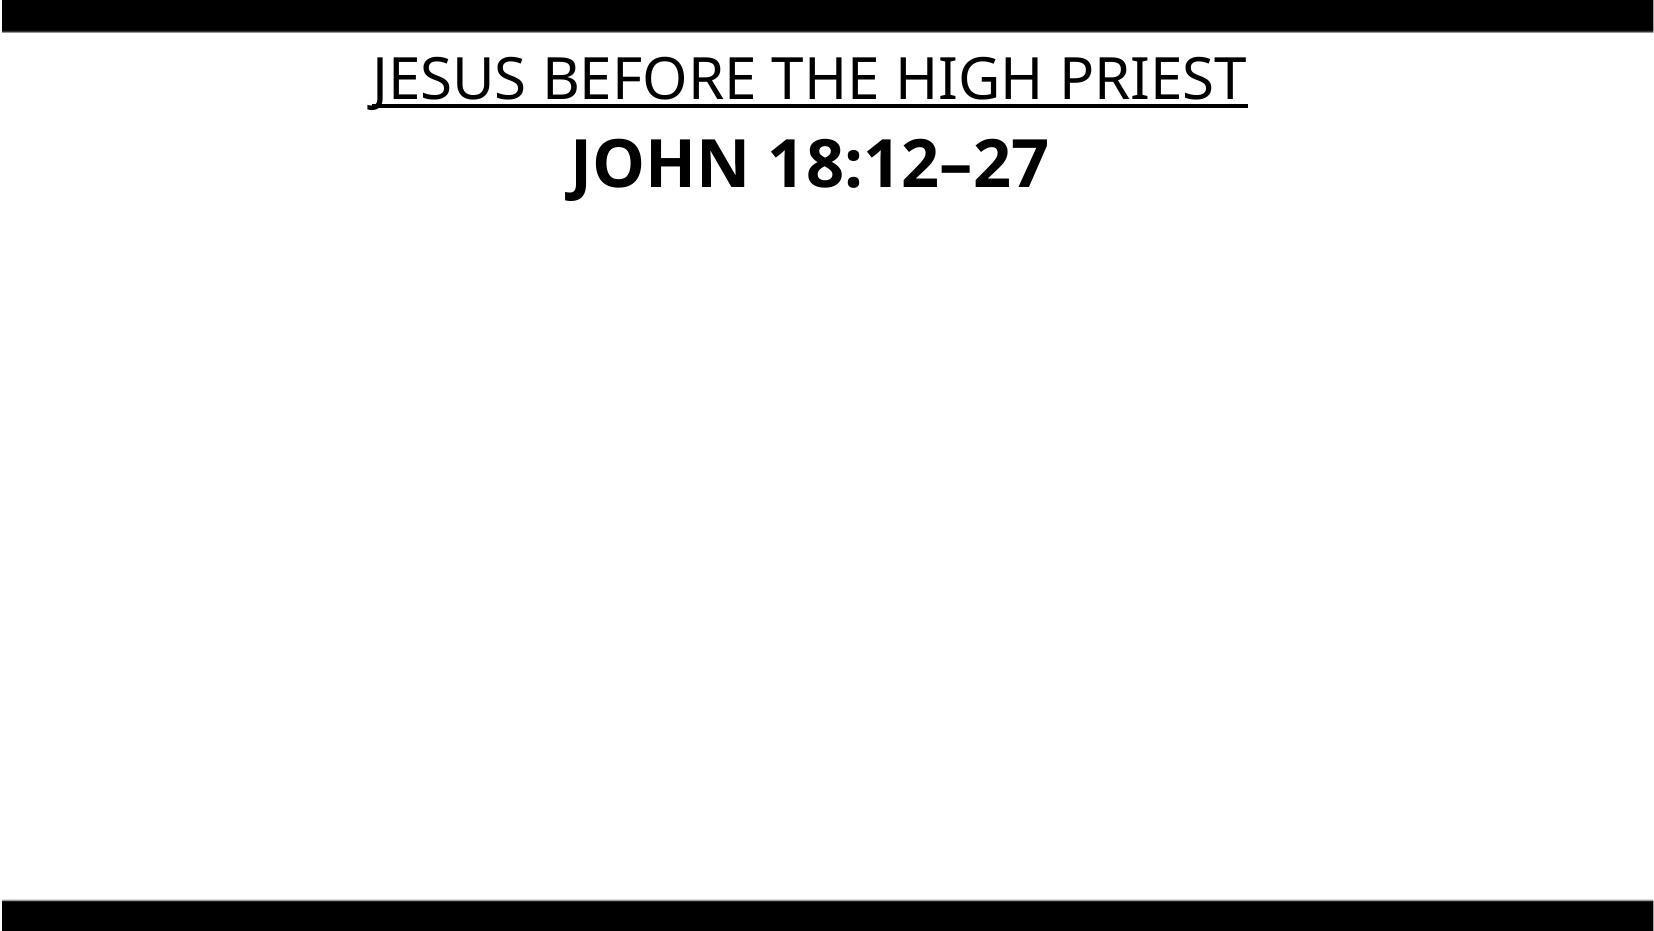

Jesus Before the High Priest
John 18:12–27